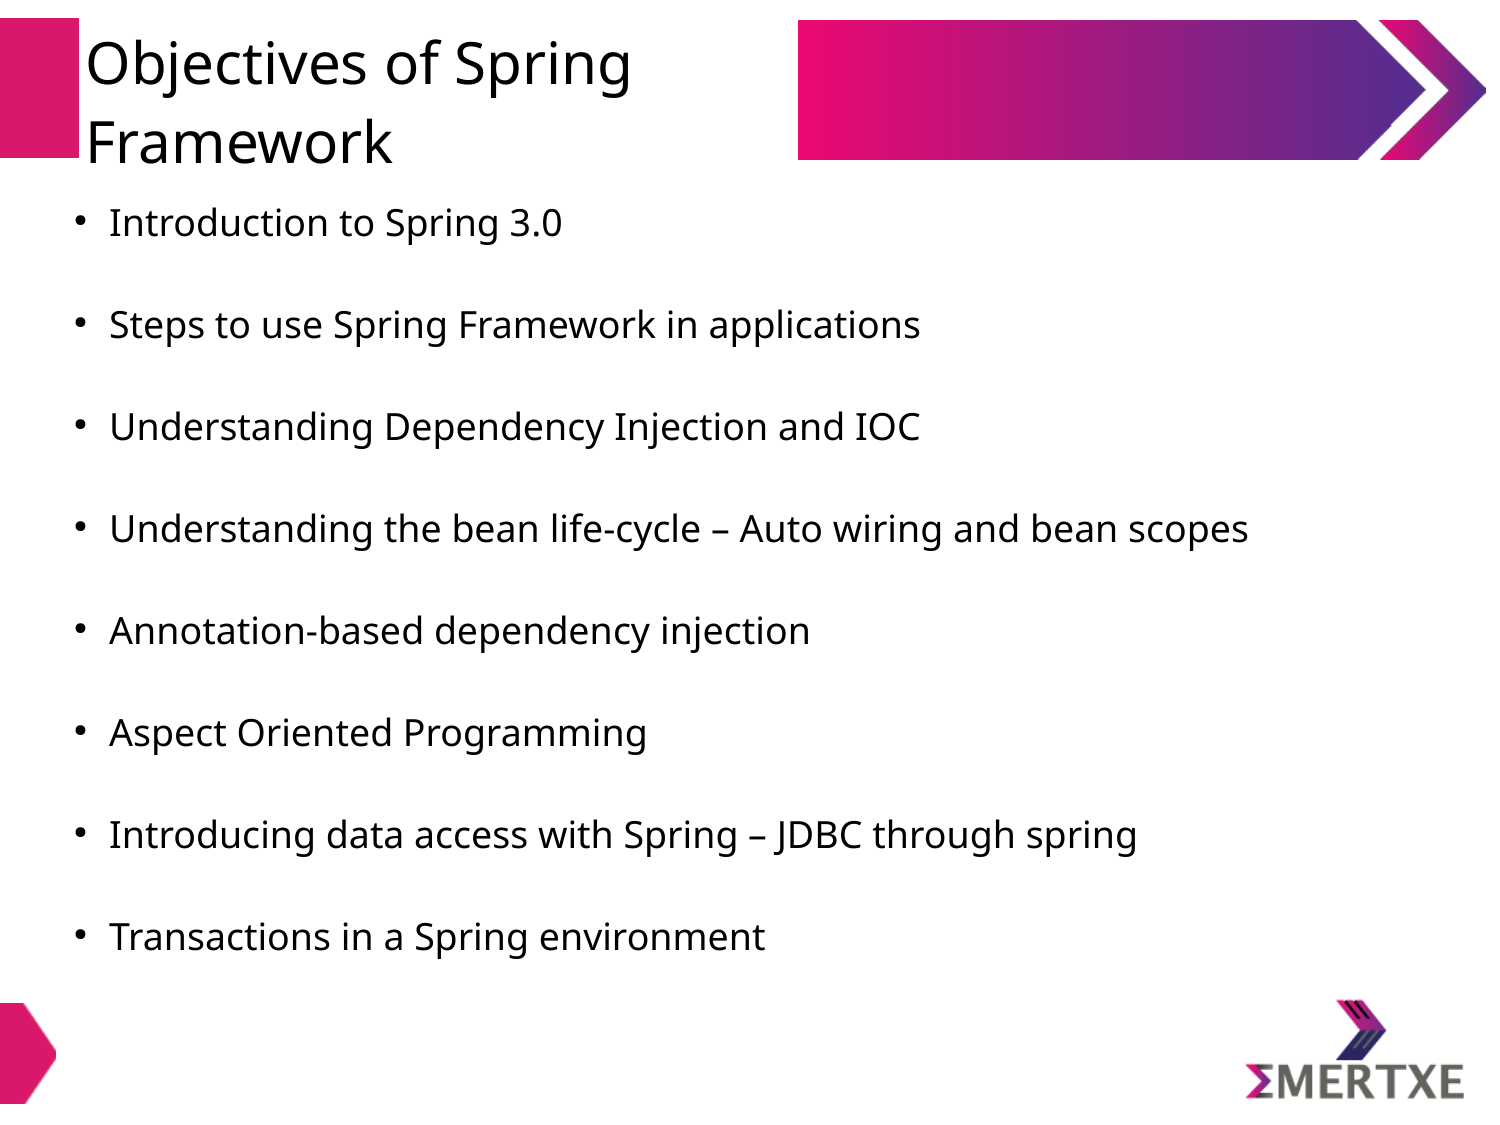

Objectives of Spring
Framework
Introduction to Spring 3.0
Steps to use Spring Framework in applications
Understanding Dependency Injection and IOC
Understanding the bean life-cycle – Auto wiring and bean scopes
Annotation-based dependency injection
Aspect Oriented Programming
Introducing data access with Spring – JDBC through spring
Transactions in a Spring environment